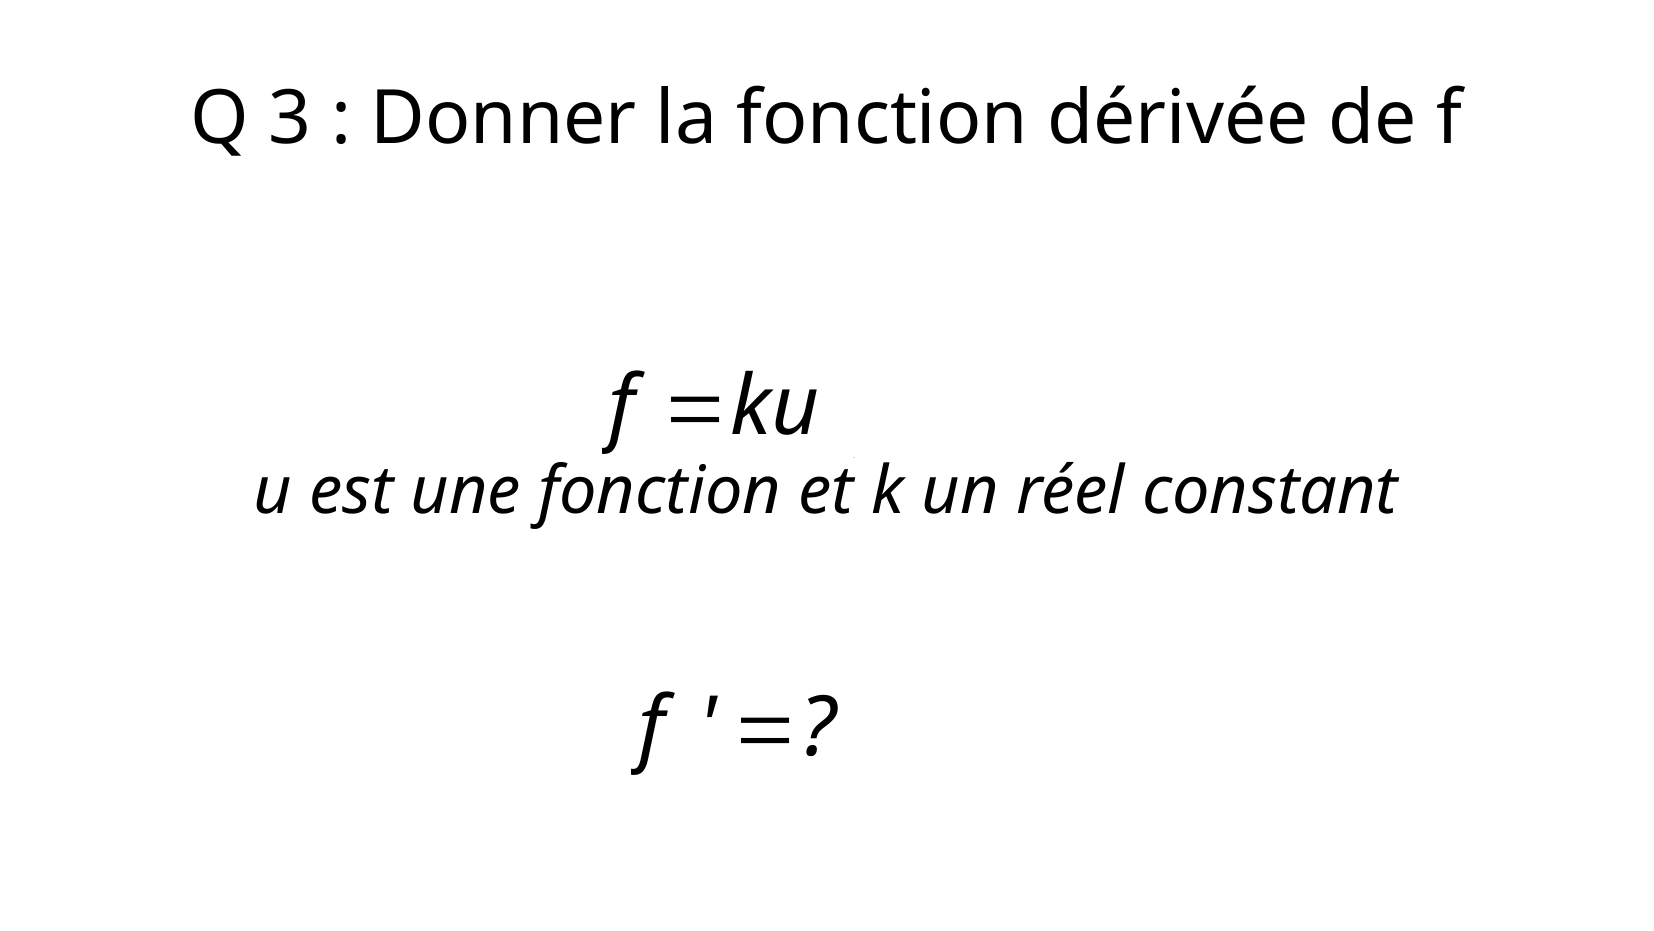

# Q 3 : Donner la fonction dérivée de f
u est une fonction et k un réel constant